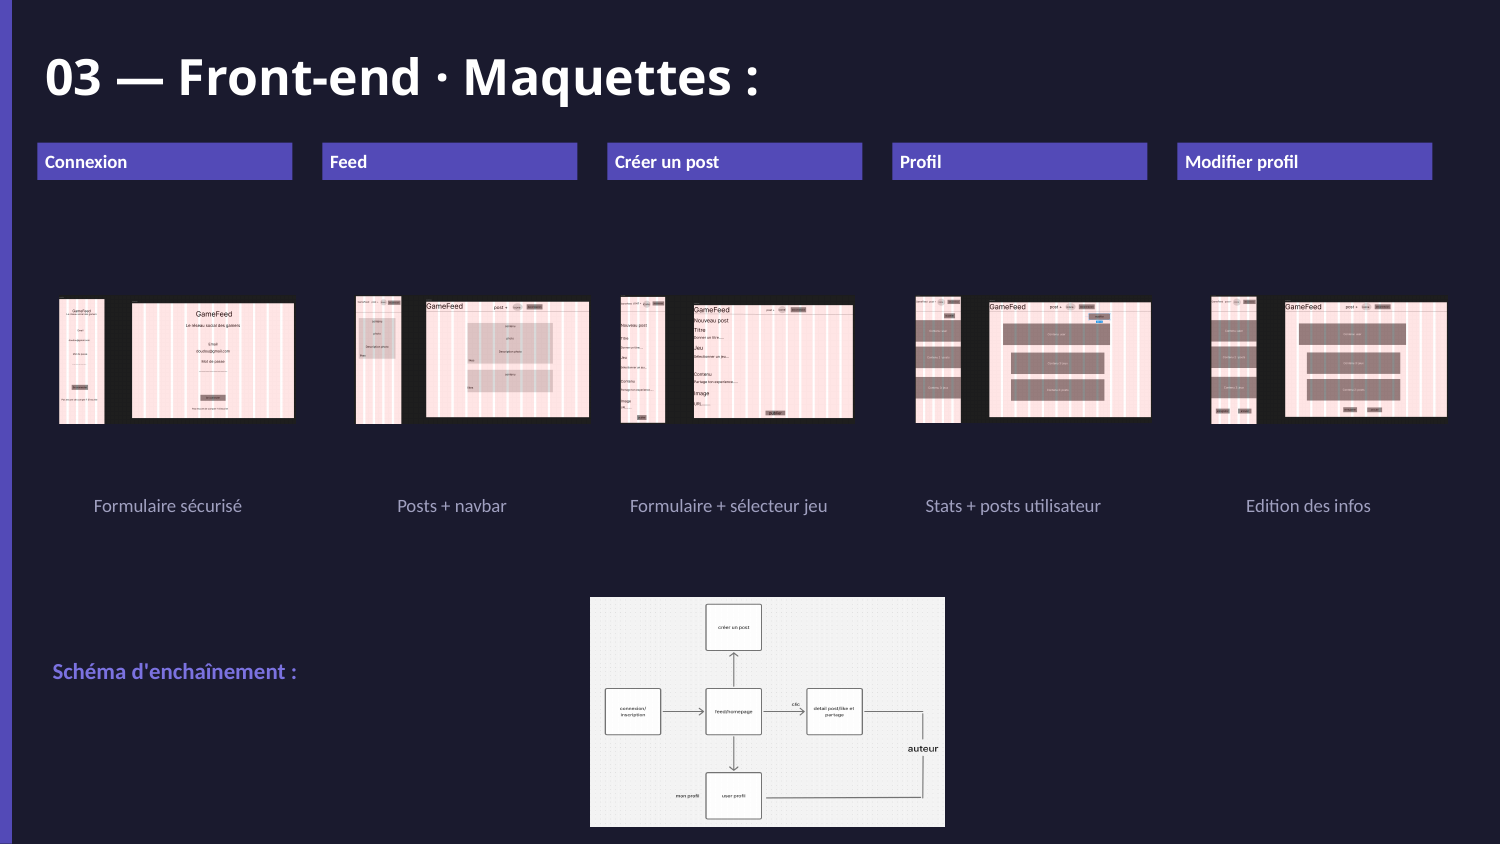

03 — Front-end · Maquettes :
Connexion
Feed
Créer un post
Profil
Modifier profil
Formulaire sécurisé
Posts + navbar
Formulaire + sélecteur jeu
Stats + posts utilisateur
Edition des infos
Schéma d'enchaînement :